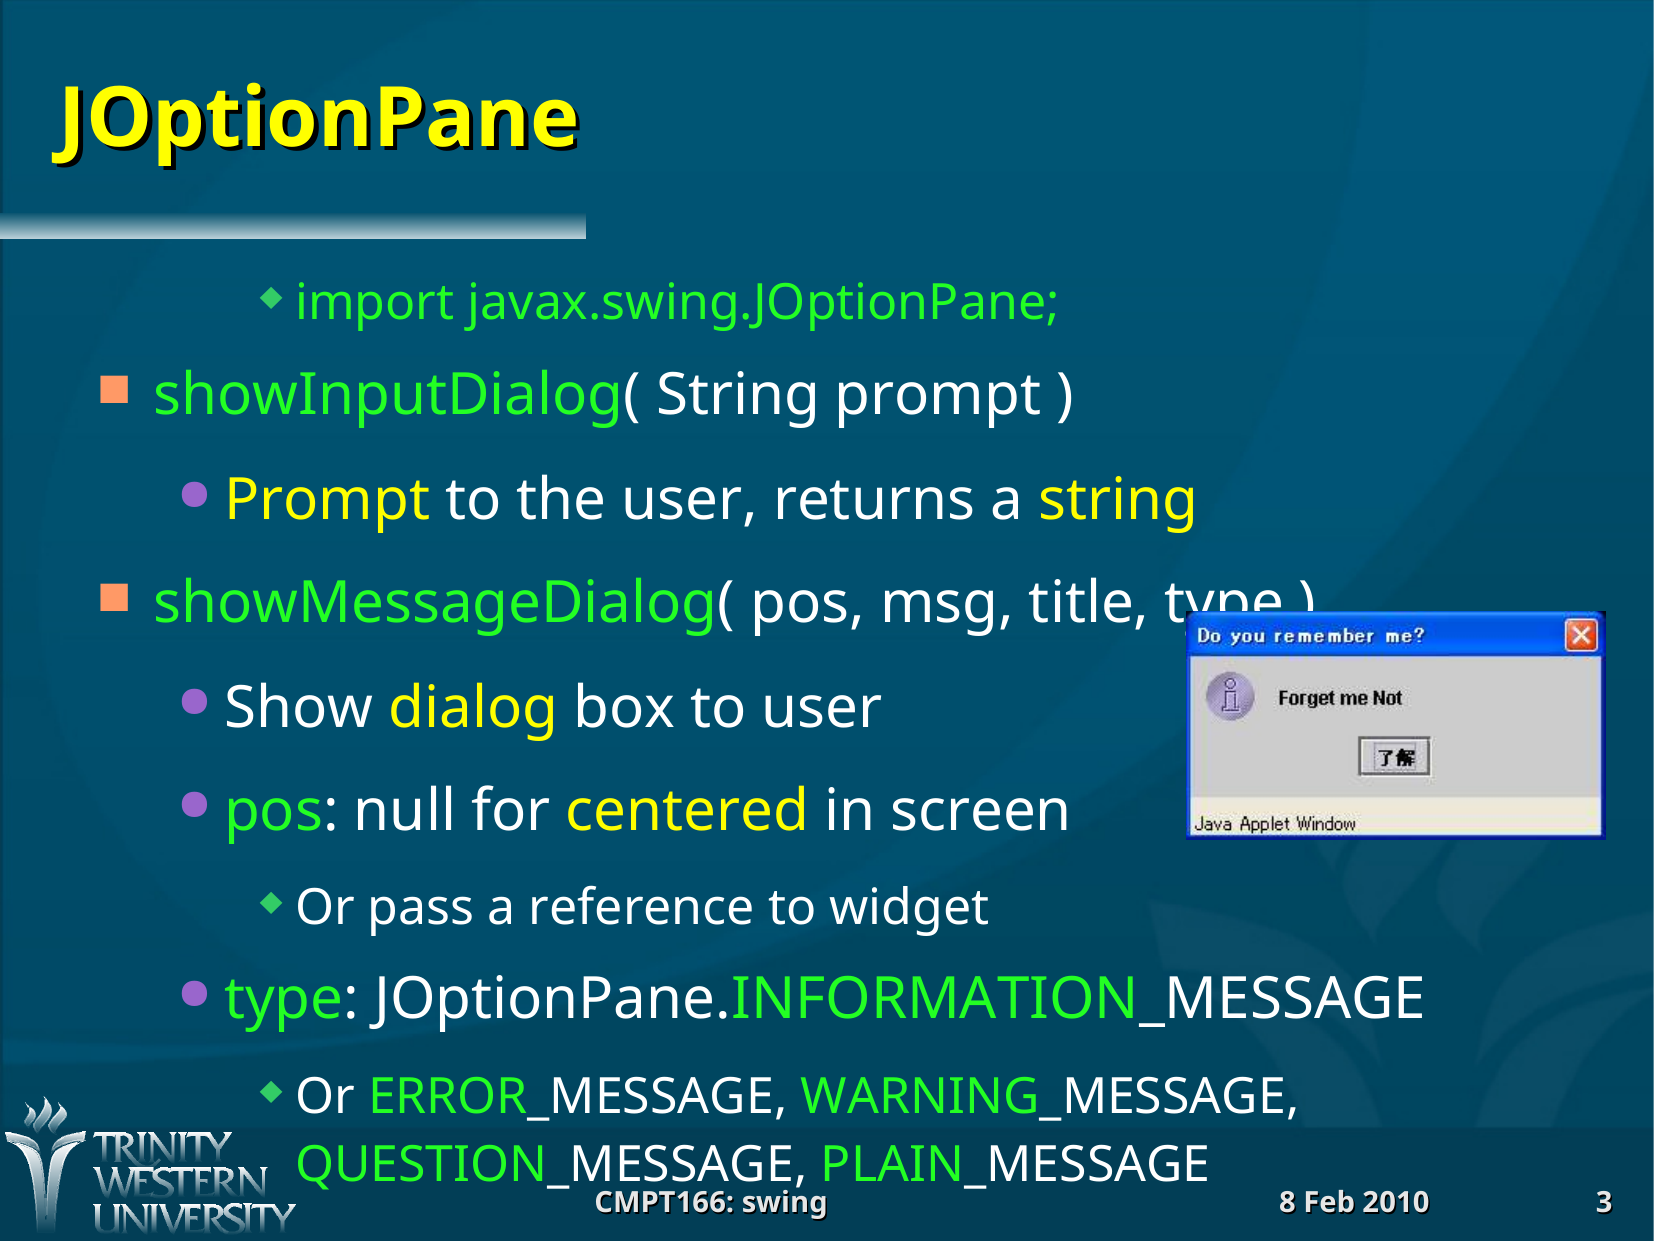

# JOptionPane
import javax.swing.JOptionPane;
showInputDialog( String prompt )
Prompt to the user, returns a string
showMessageDialog( pos, msg, title, type )
Show dialog box to user
pos: null for centered in screen
Or pass a reference to widget
type: JOptionPane.INFORMATION_MESSAGE
Or ERROR_MESSAGE, WARNING_MESSAGE, QUESTION_MESSAGE, PLAIN_MESSAGE
CMPT166: swing
8 Feb 2010
3